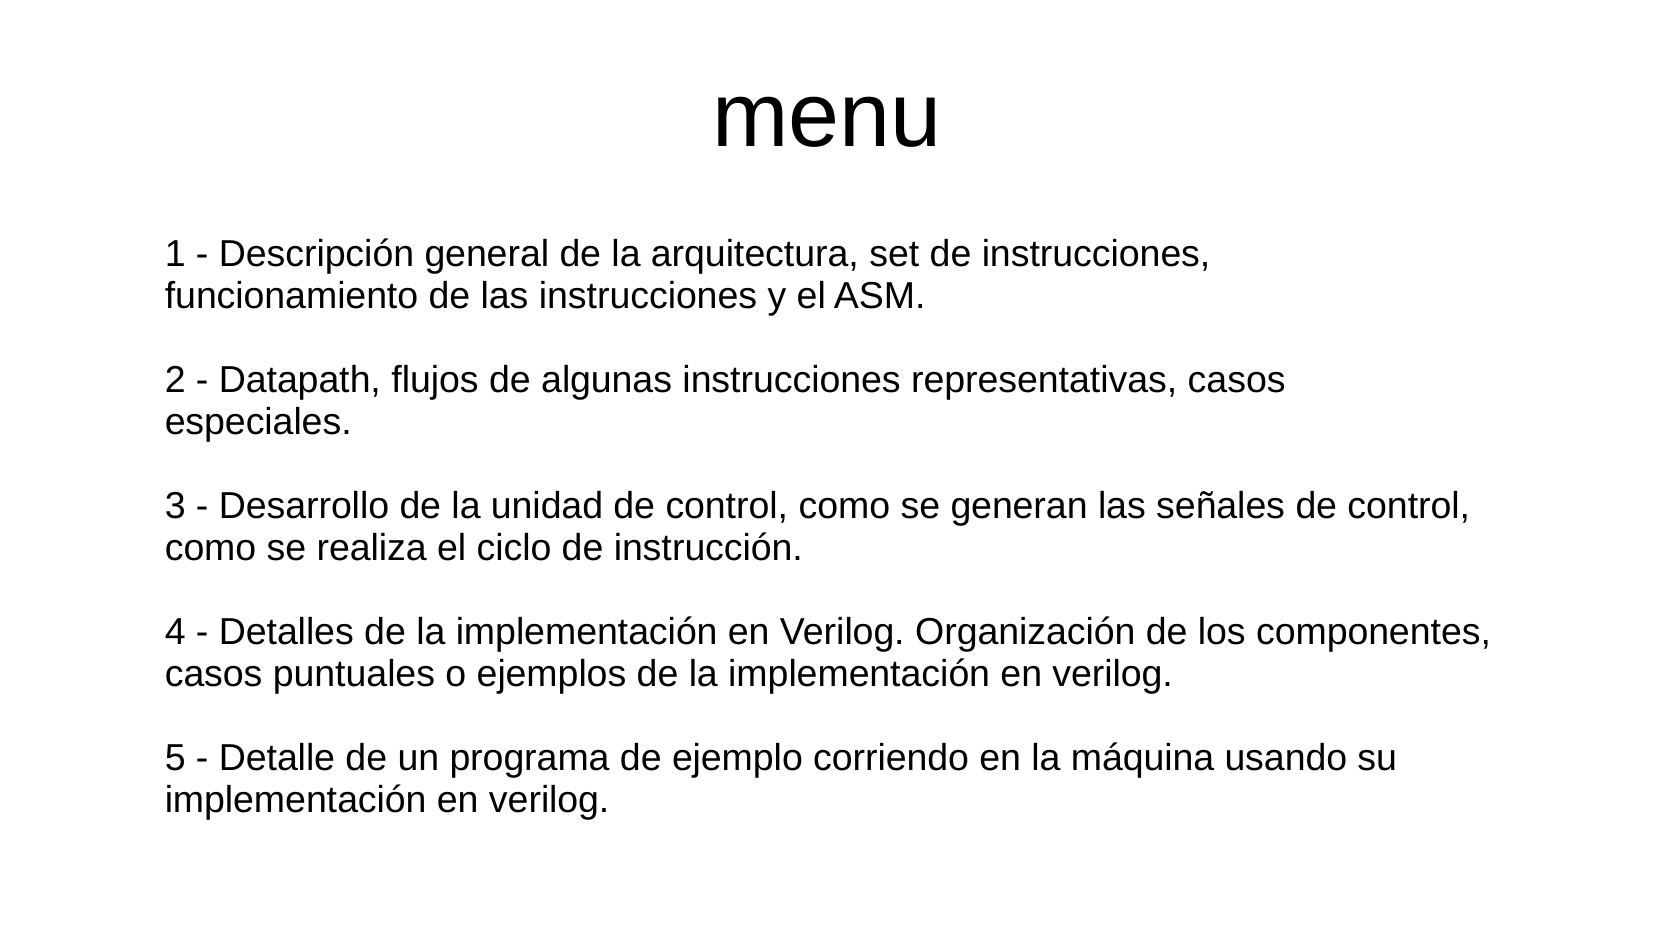

# menu
1 - Descripción general de la arquitectura, set de instrucciones,
funcionamiento de las instrucciones y el ASM.
2 - Datapath, flujos de algunas instrucciones representativas, casos
especiales.
3 - Desarrollo de la unidad de control, como se generan las señales de control,
como se realiza el ciclo de instrucción.
4 - Detalles de la implementación en Verilog. Organización de los componentes,
casos puntuales o ejemplos de la implementación en verilog.
5 - Detalle de un programa de ejemplo corriendo en la máquina usando su implementación en verilog.